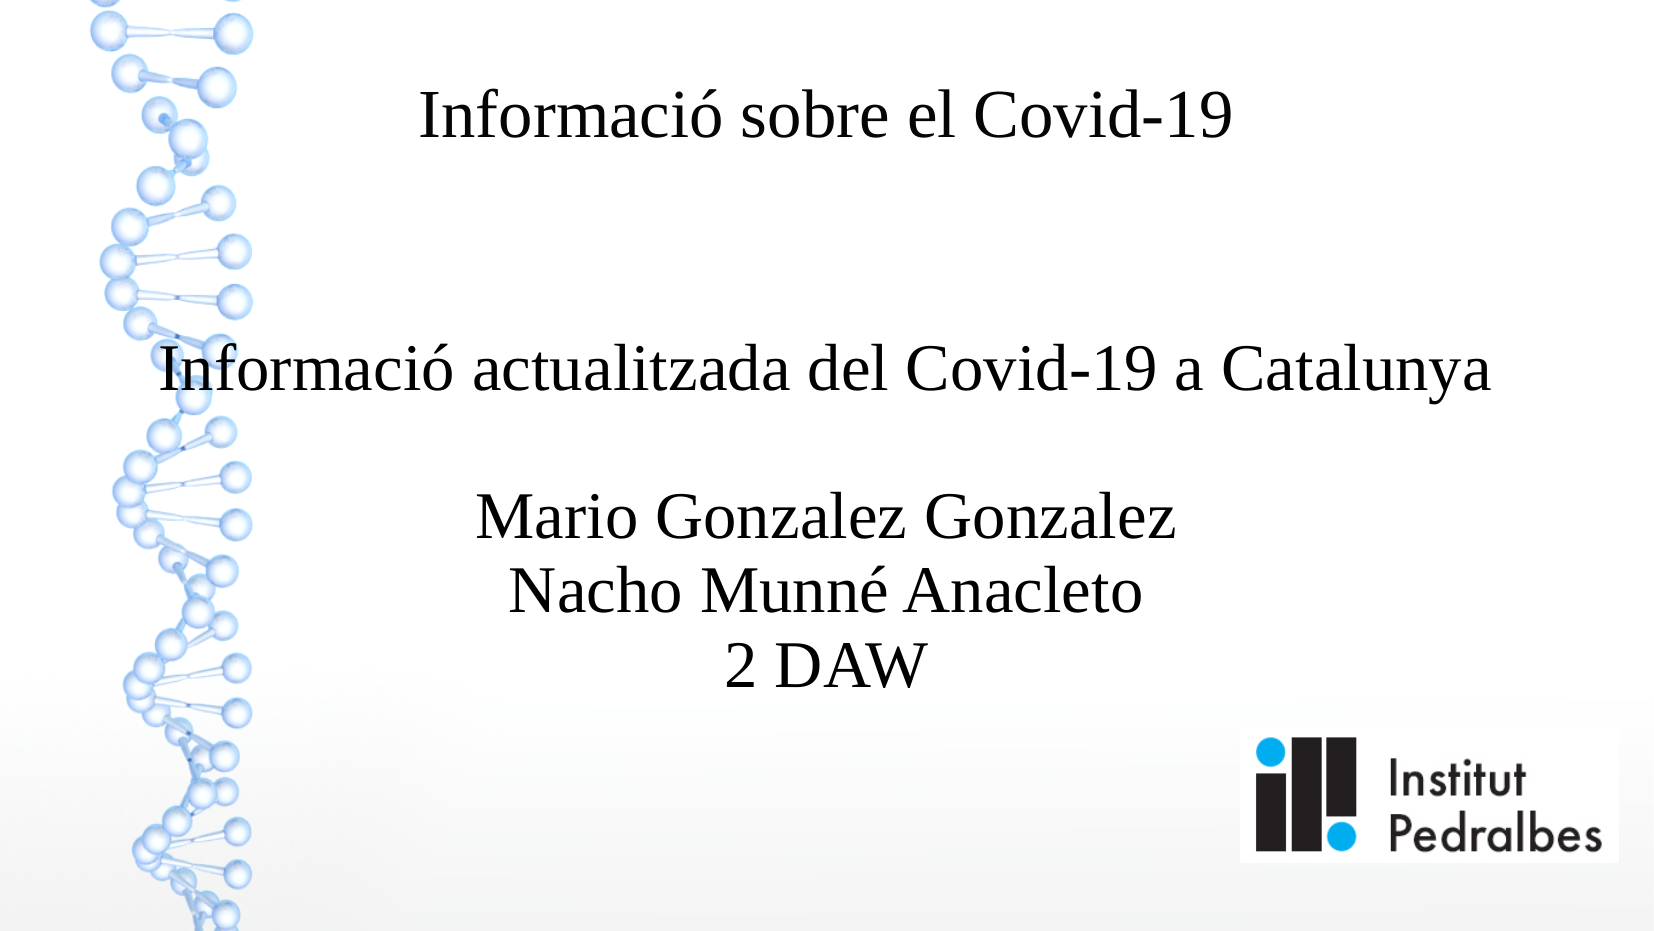

# Informació sobre el Covid-19
Informació actualitzada del Covid-19 a Catalunya
Mario Gonzalez Gonzalez
Nacho Munné Anacleto
2 DAW